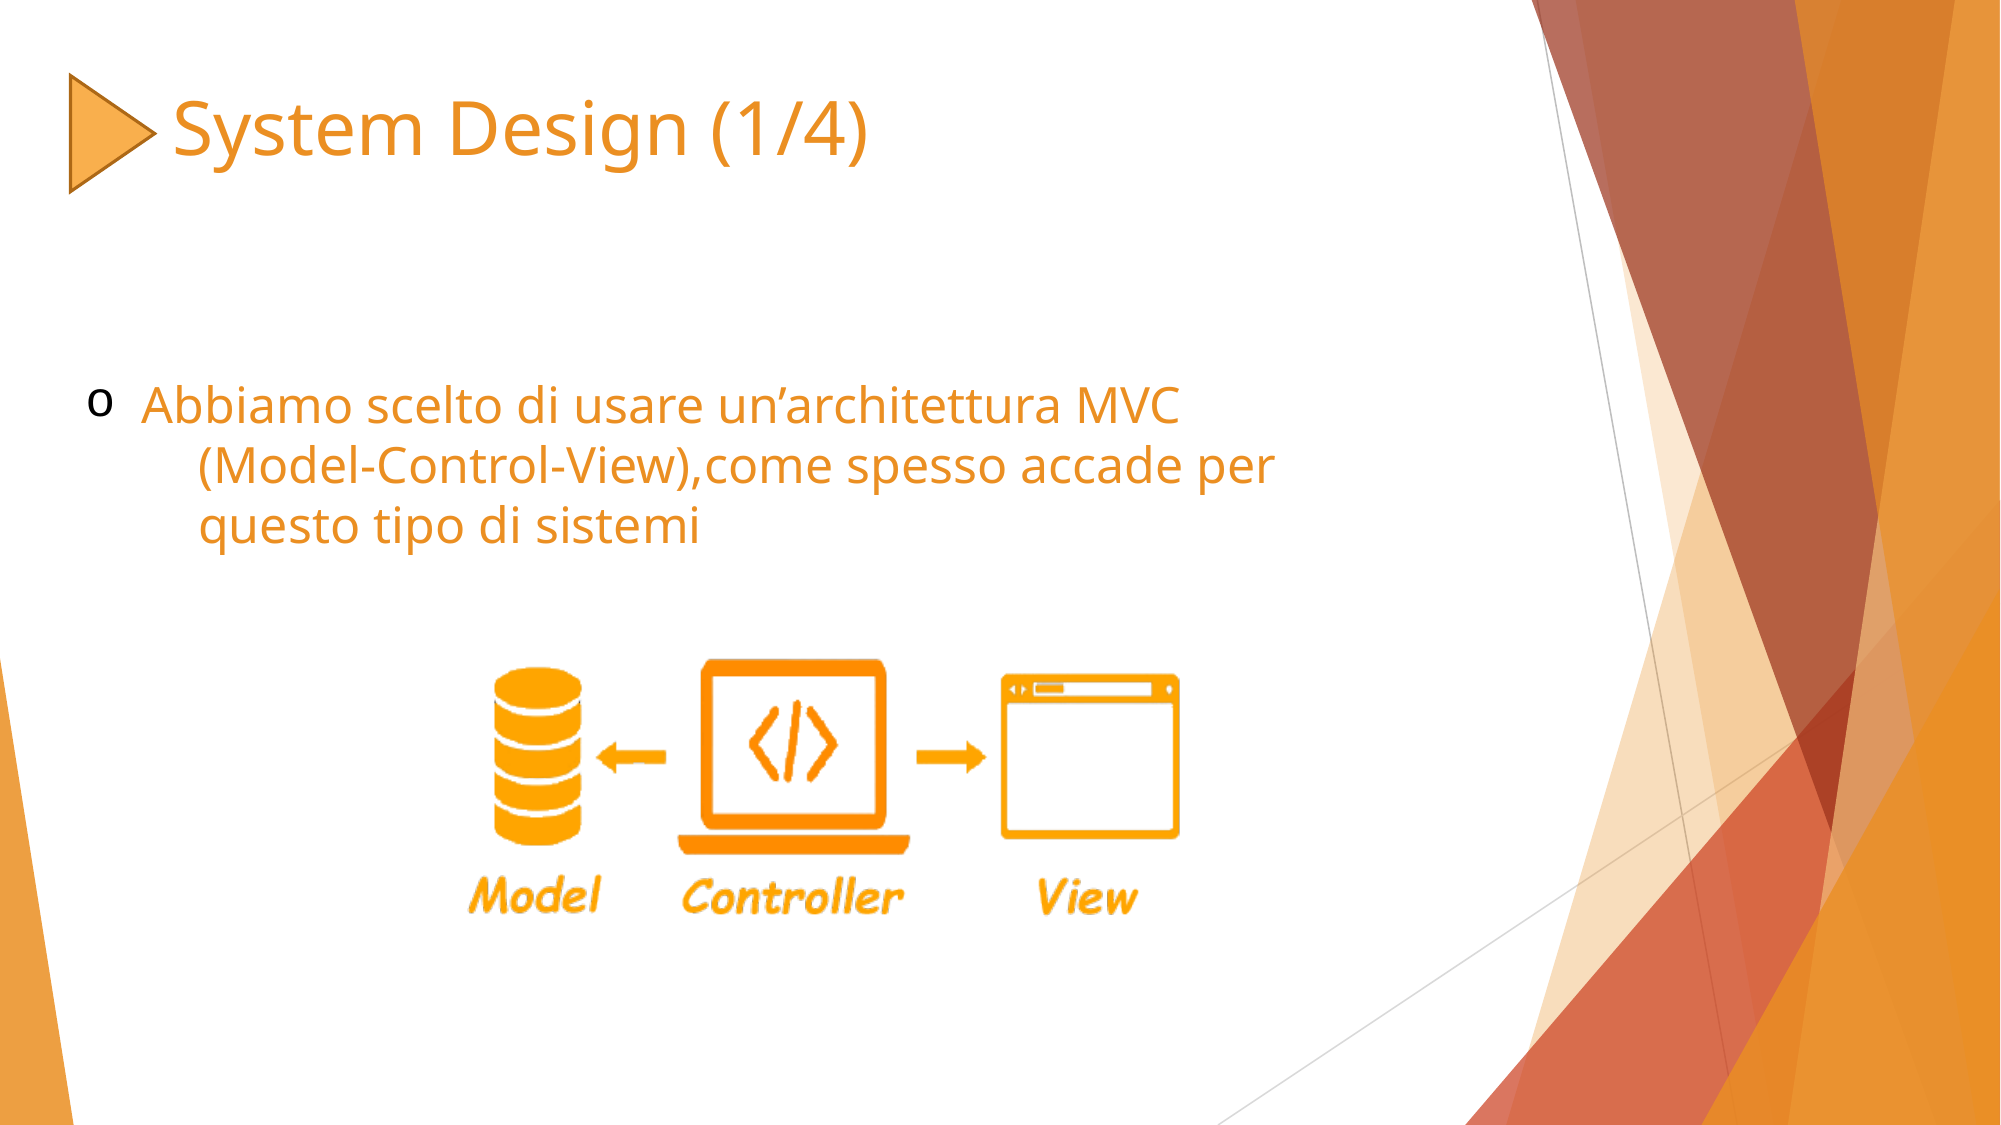

System Design (1/4)
Abbiamo scelto di usare un’architettura MVC (Model-Control-View),come spesso accade per questo tipo di sistemi